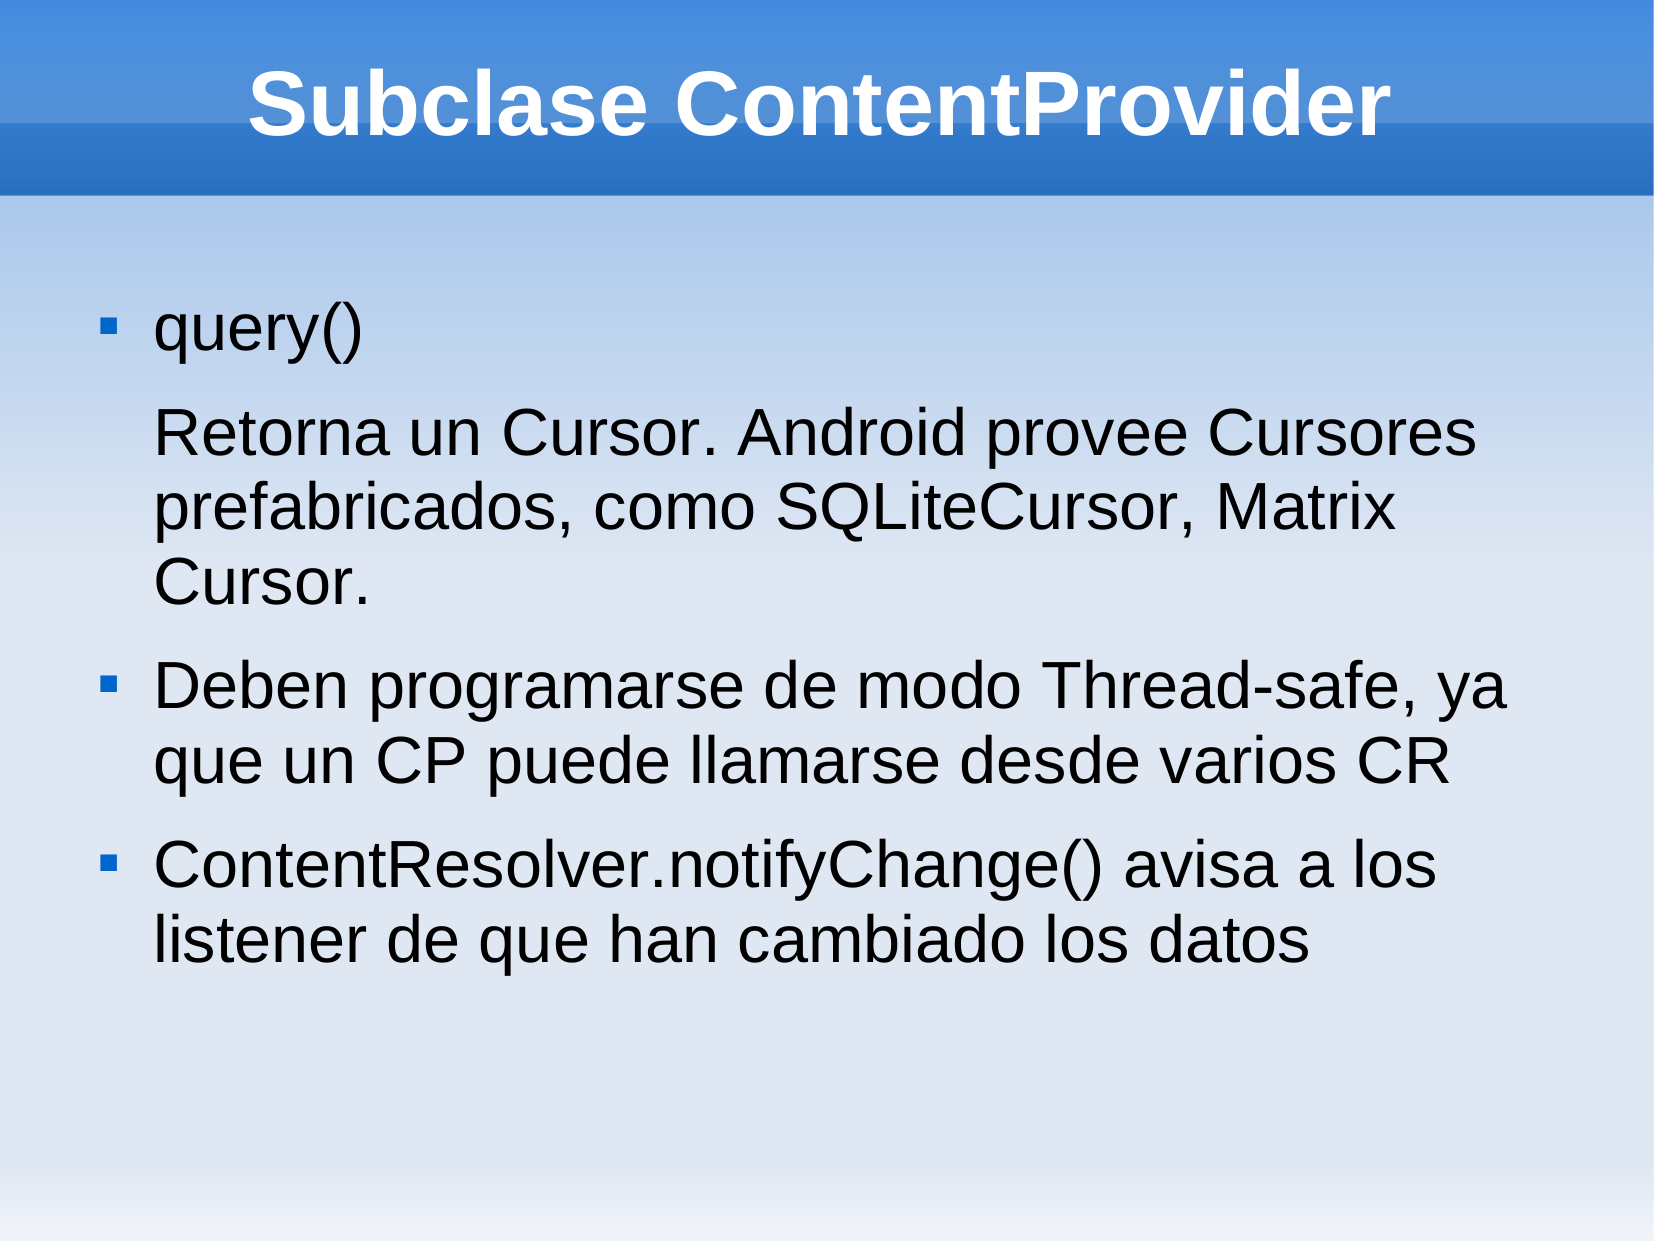

# Subclase ContentProvider
query()
Retorna un Cursor. Android provee Cursores prefabricados, como SQLiteCursor, Matrix Cursor.
Deben programarse de modo Thread-safe, ya que un CP puede llamarse desde varios CR
ContentResolver.notifyChange() avisa a los listener de que han cambiado los datos